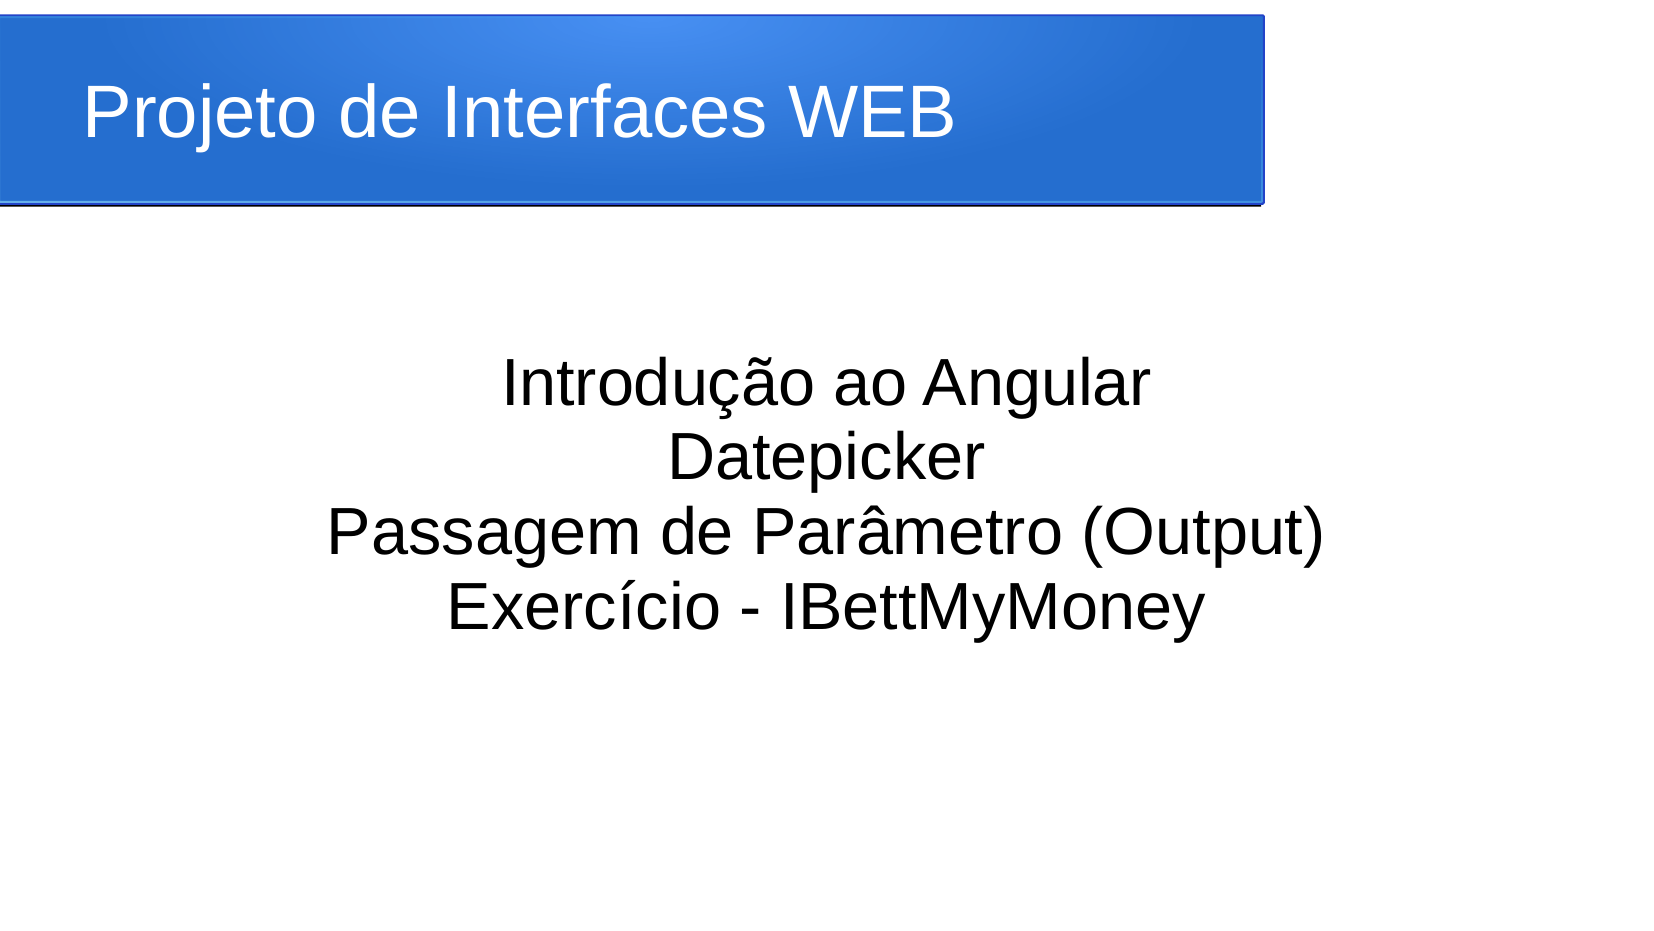

# Projeto de Interfaces WEB
Introdução ao Angular
Datepicker
Passagem de Parâmetro (Output)
Exercício - IBettMyMoney